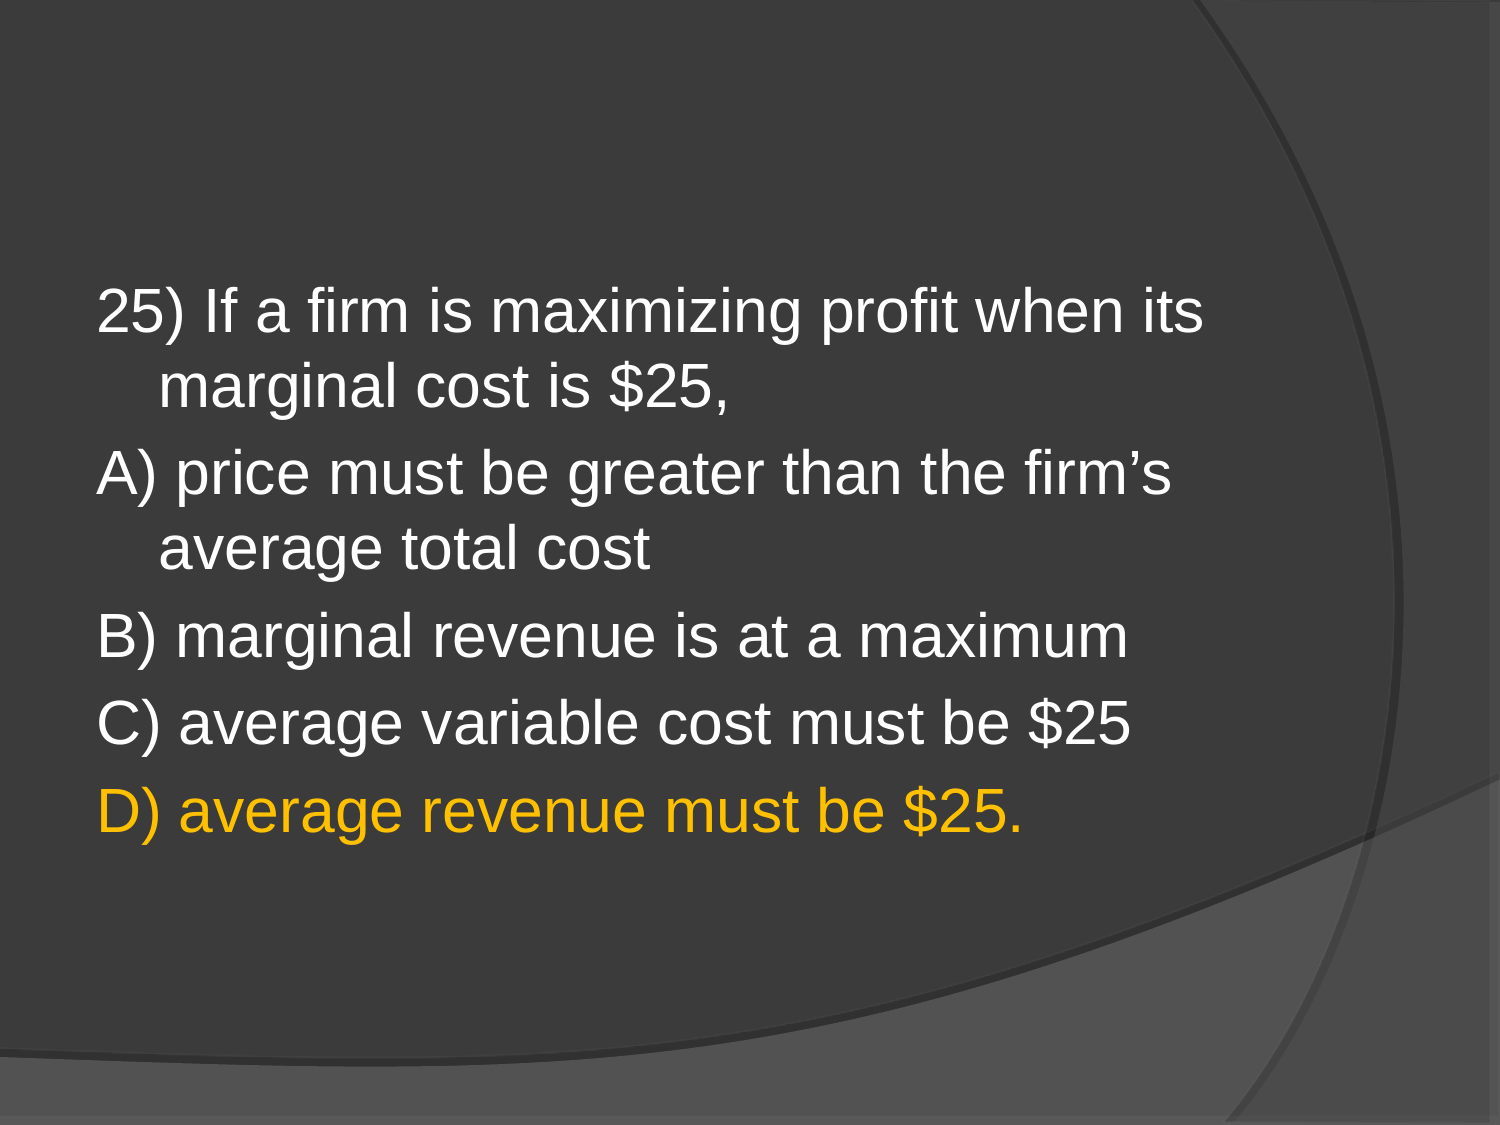

#
25) If a firm is maximizing profit when its marginal cost is $25,
A) price must be greater than the firm’s average total cost
B) marginal revenue is at a maximum
C) average variable cost must be $25
D) average revenue must be $25.